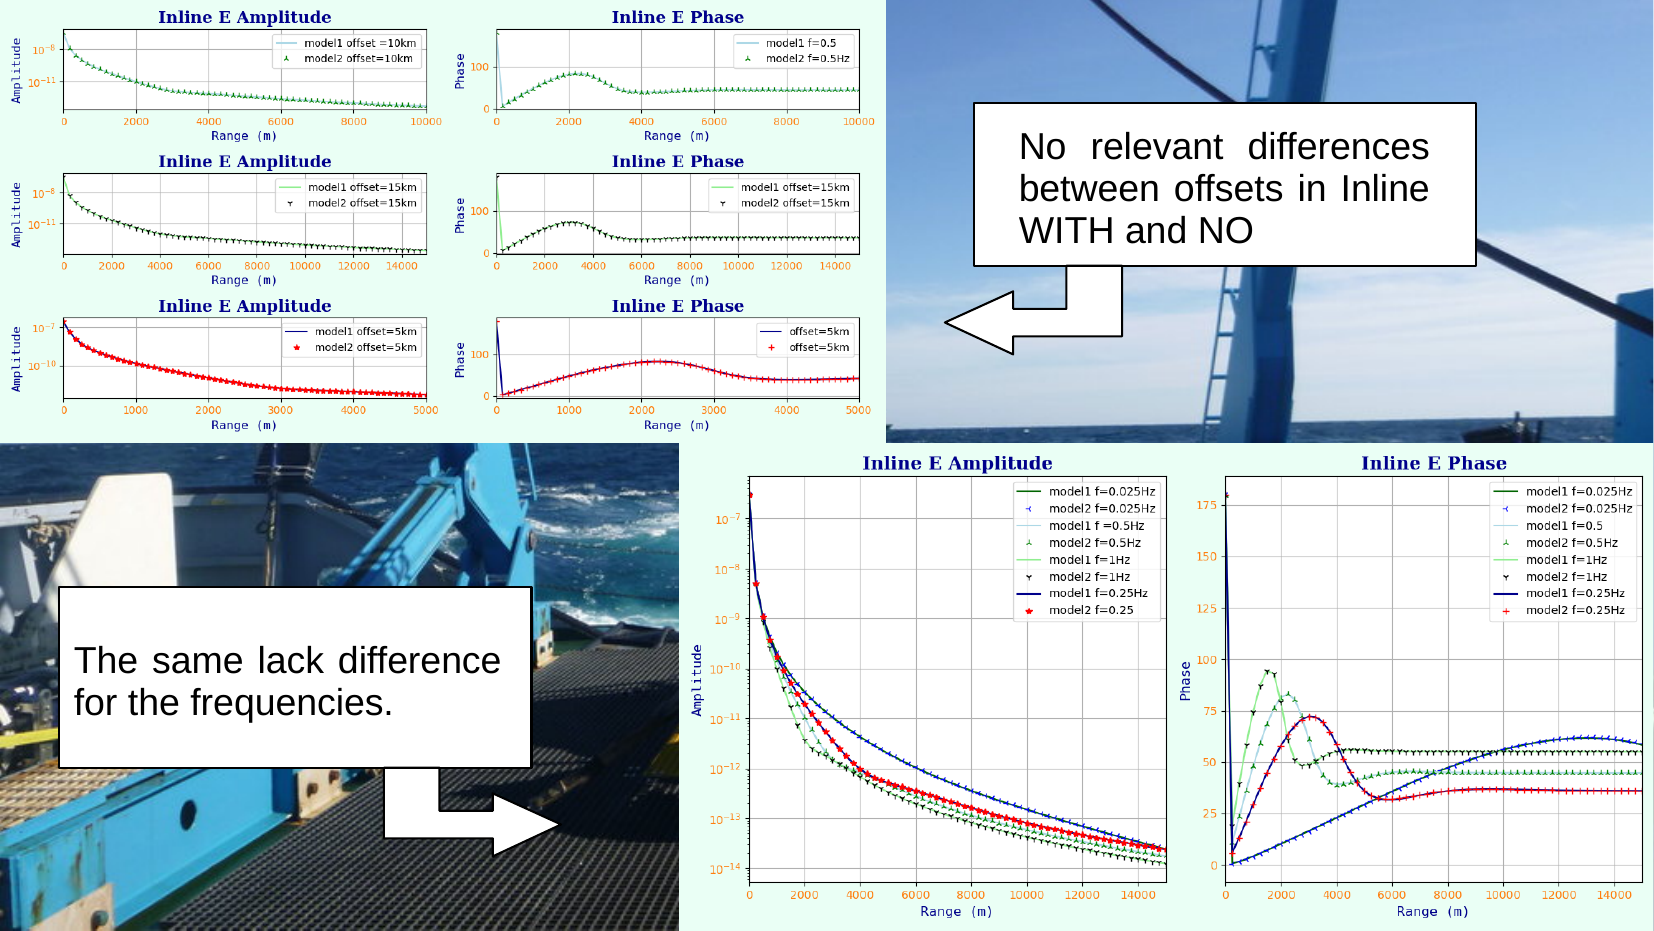

No relevant differences between offsets in Inline WITH and NO
The same lack difference for the frequencies.